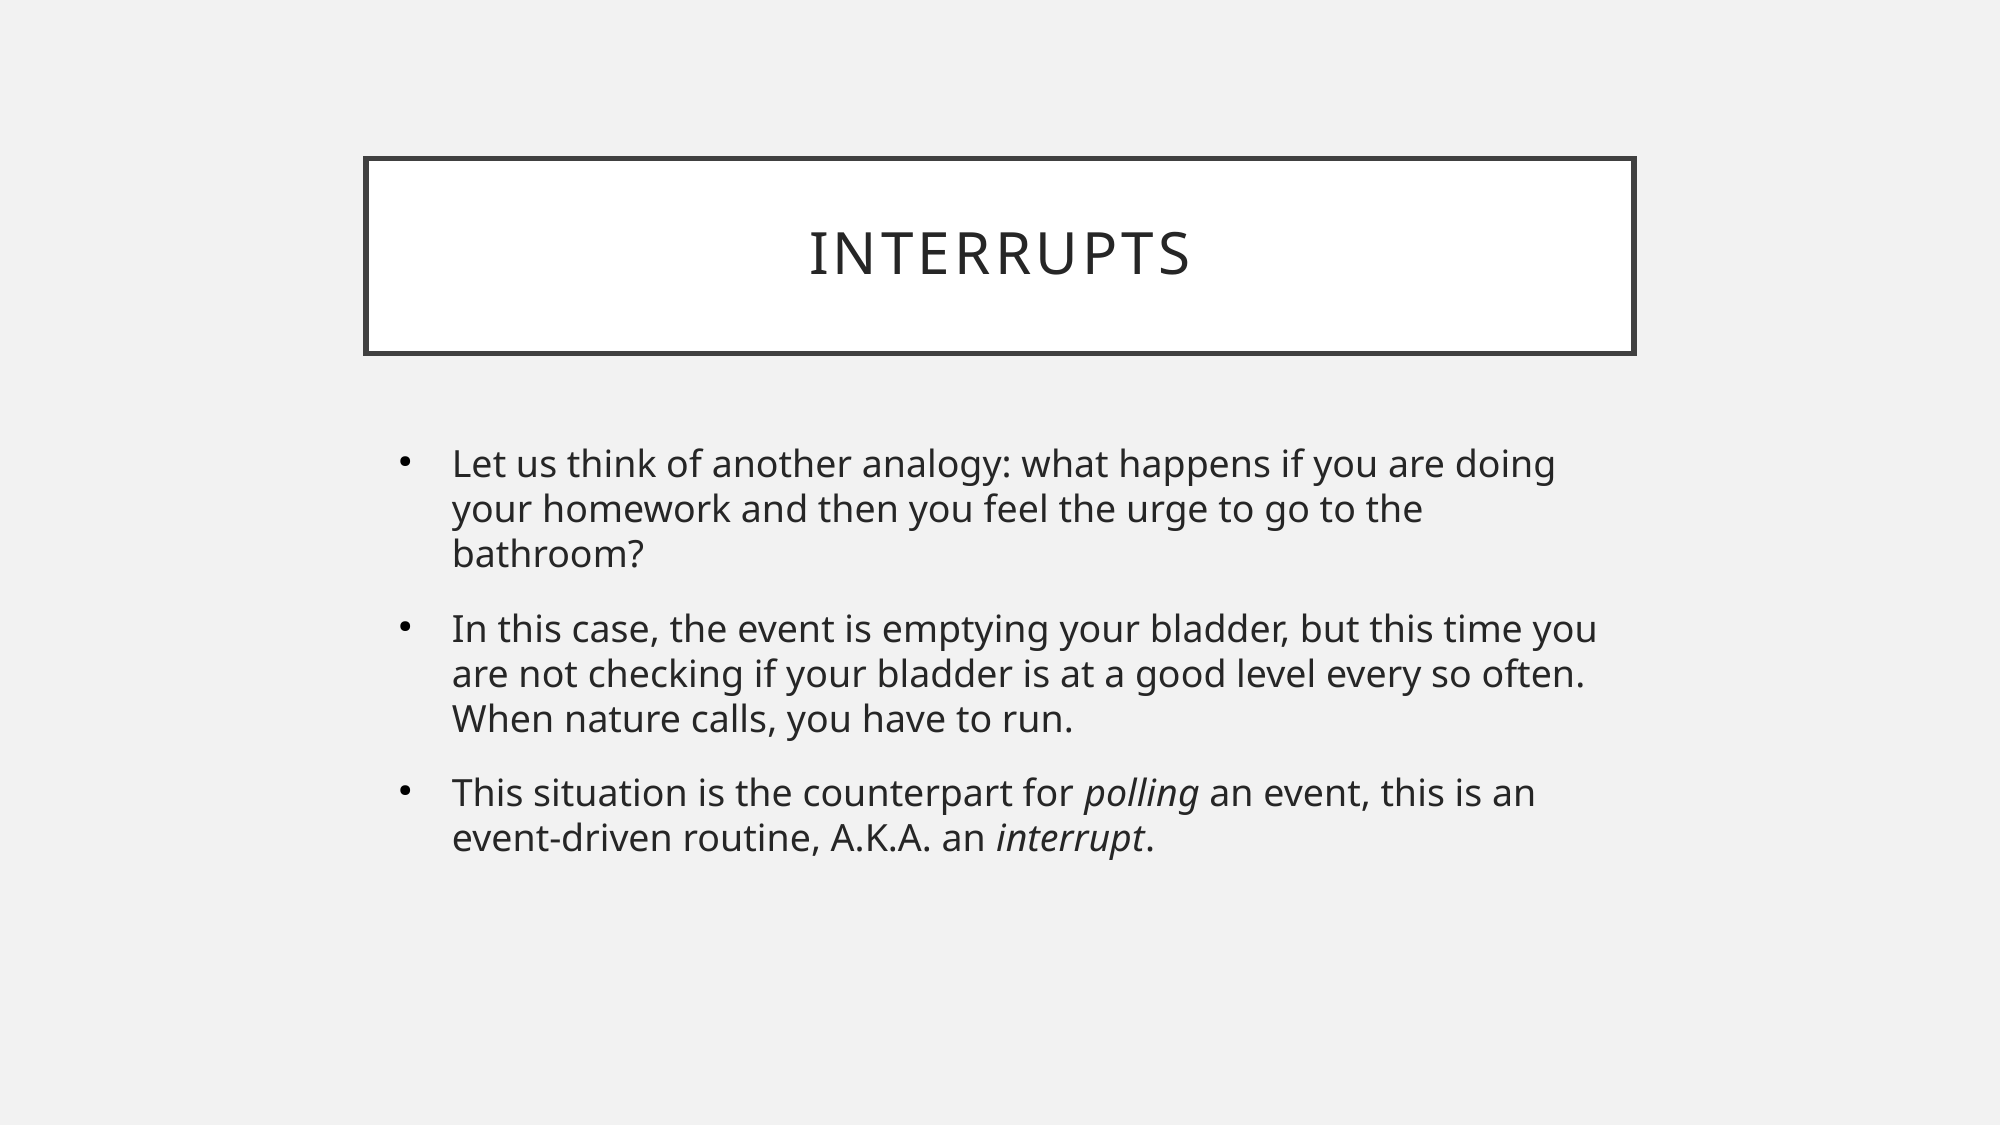

# Interrupts
Let us think of another analogy: what happens if you are doing your homework and then you feel the urge to go to the bathroom?
In this case, the event is emptying your bladder, but this time you are not checking if your bladder is at a good level every so often. When nature calls, you have to run.
This situation is the counterpart for polling an event, this is an event-driven routine, A.K.A. an interrupt.